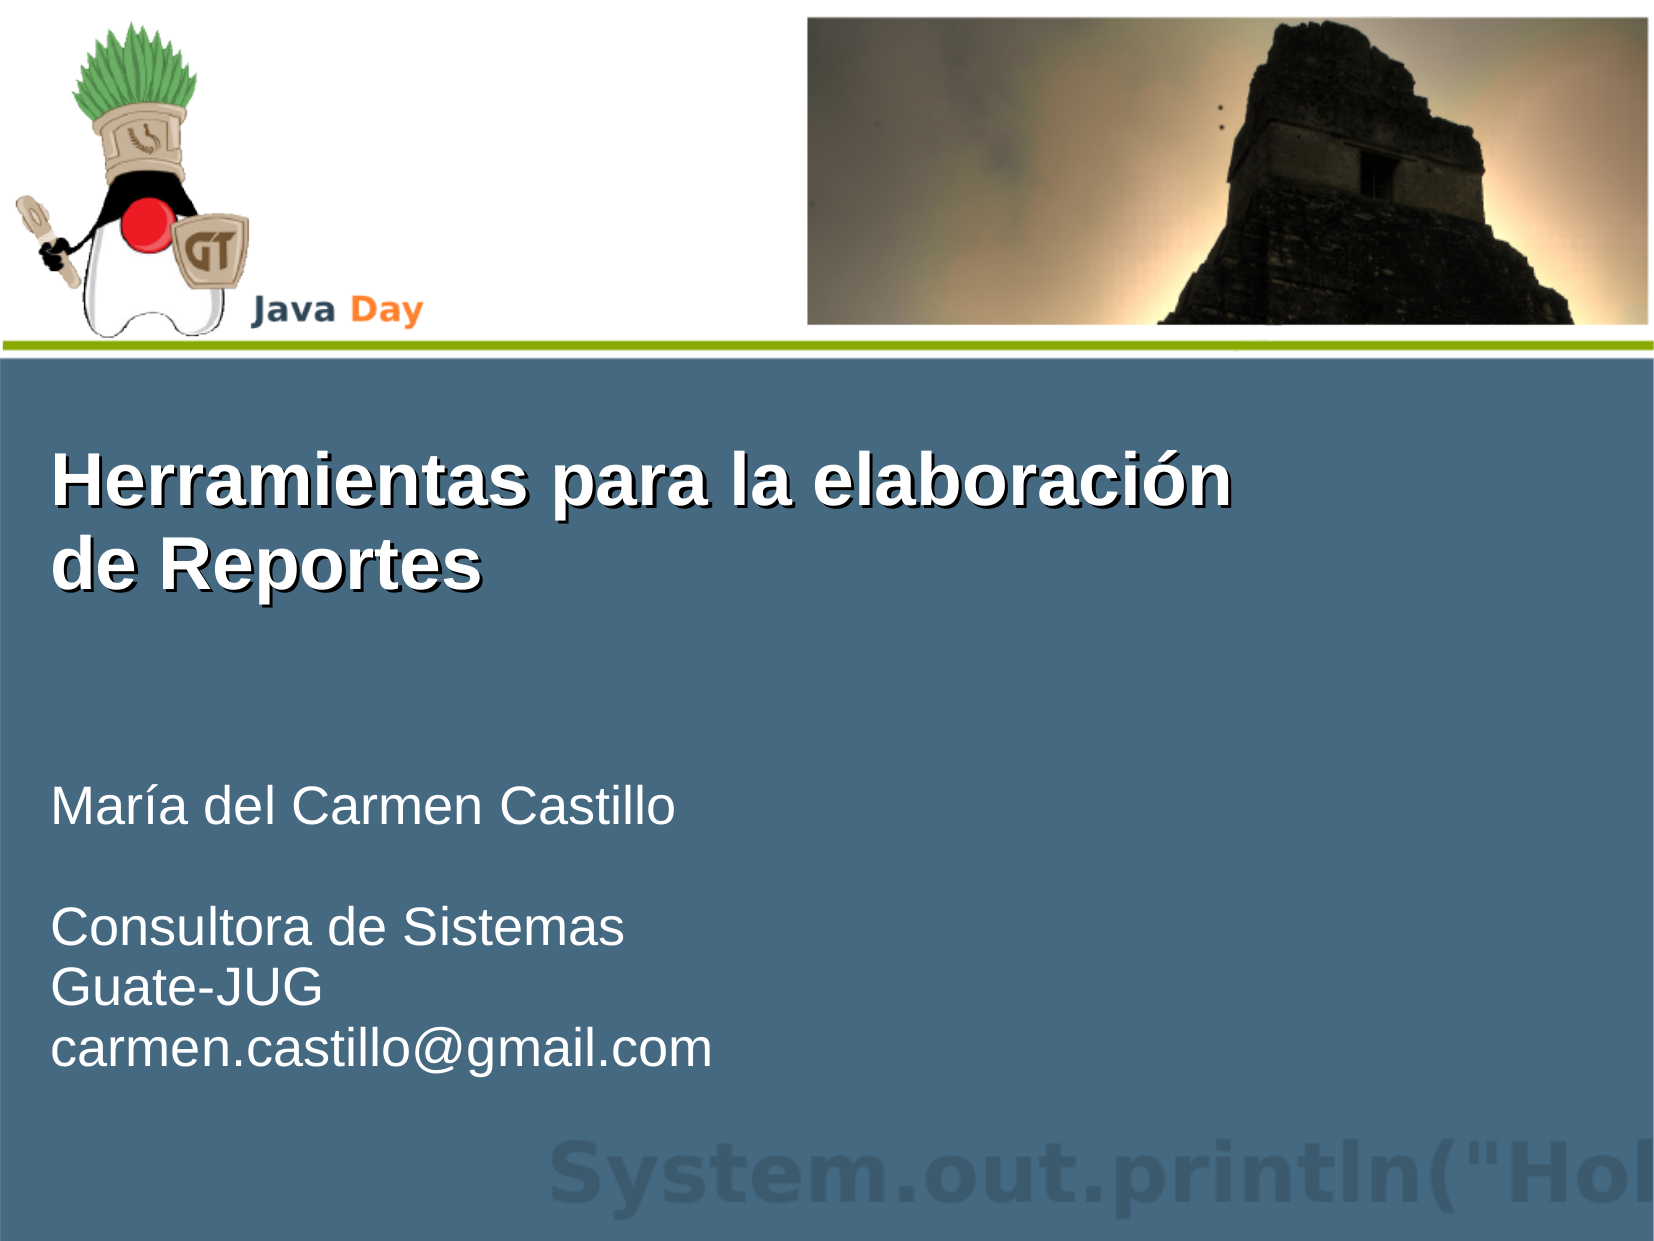

Herramientas para la elaboración de Reportes
María del Carmen Castillo
Consultora de Sistemas
Guate-JUG
carmen.castillo@gmail.com